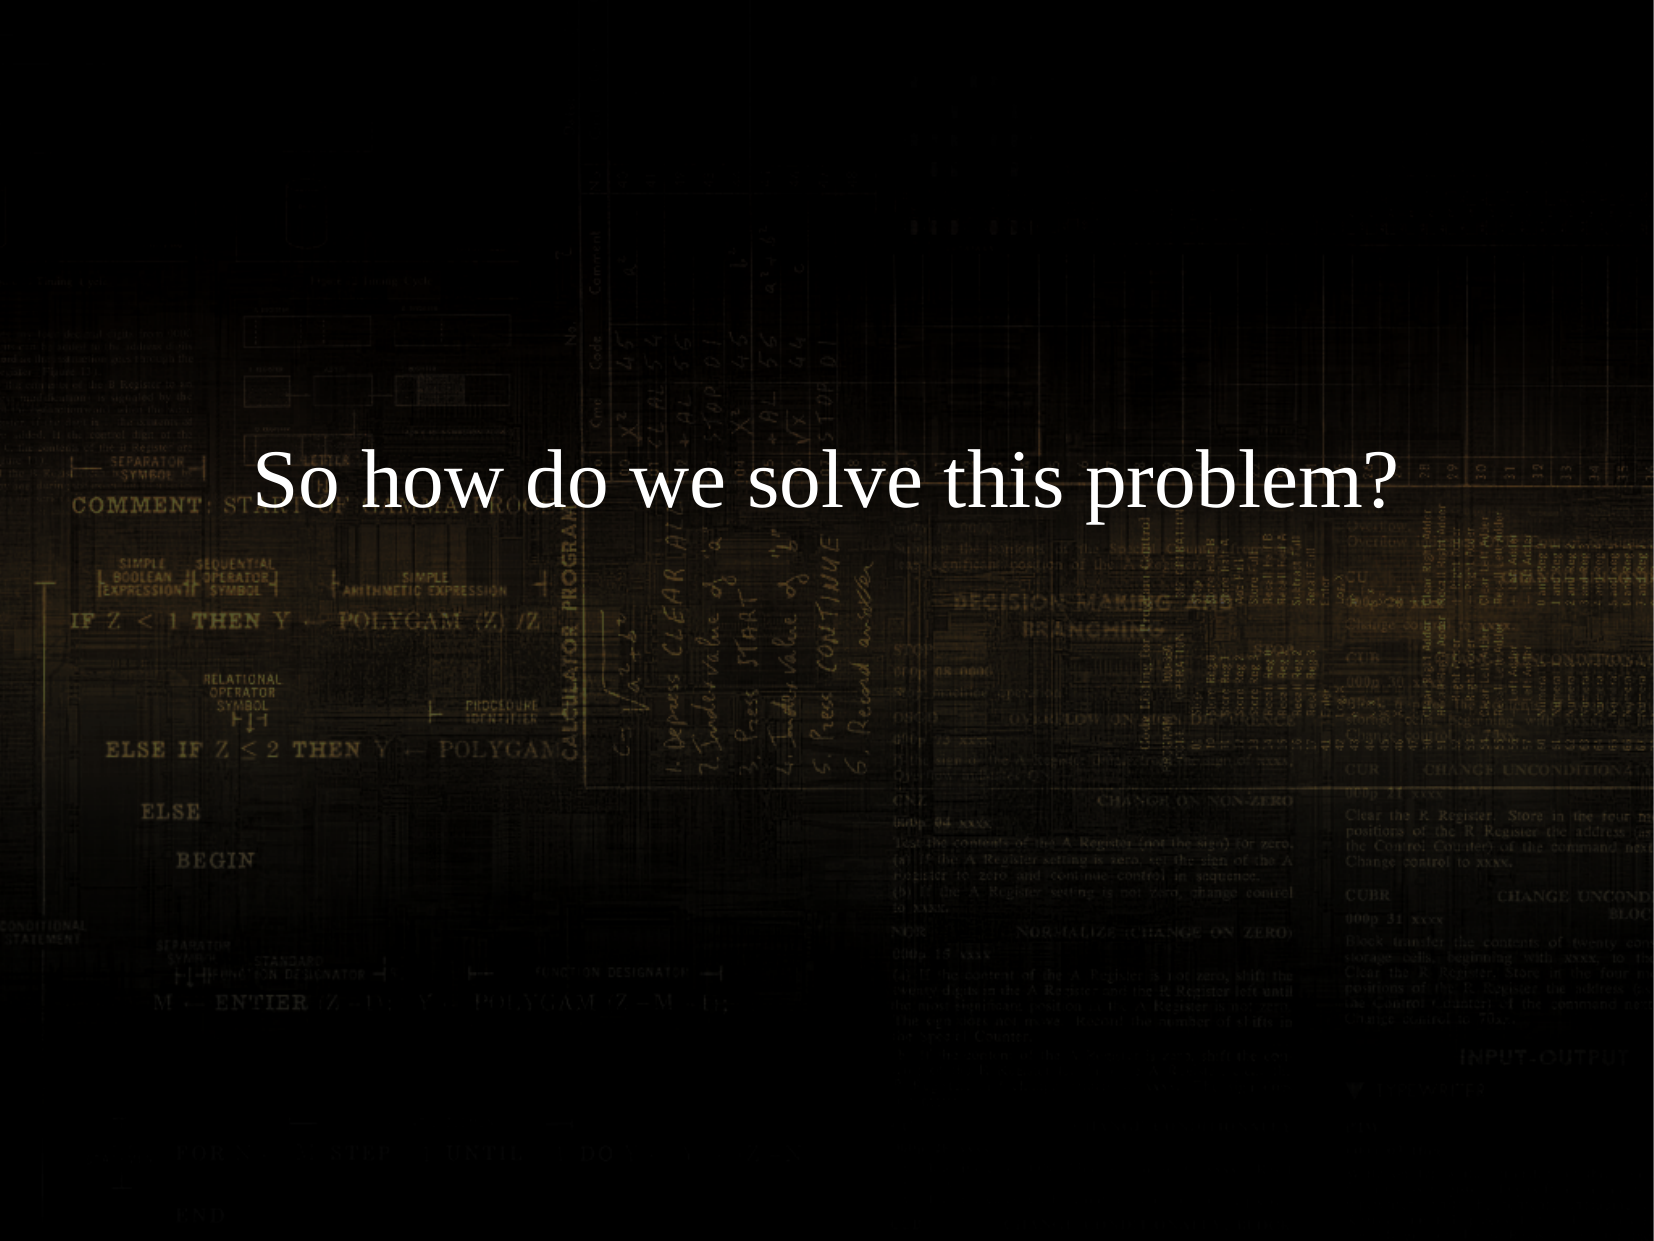

# So how do we solve this problem?